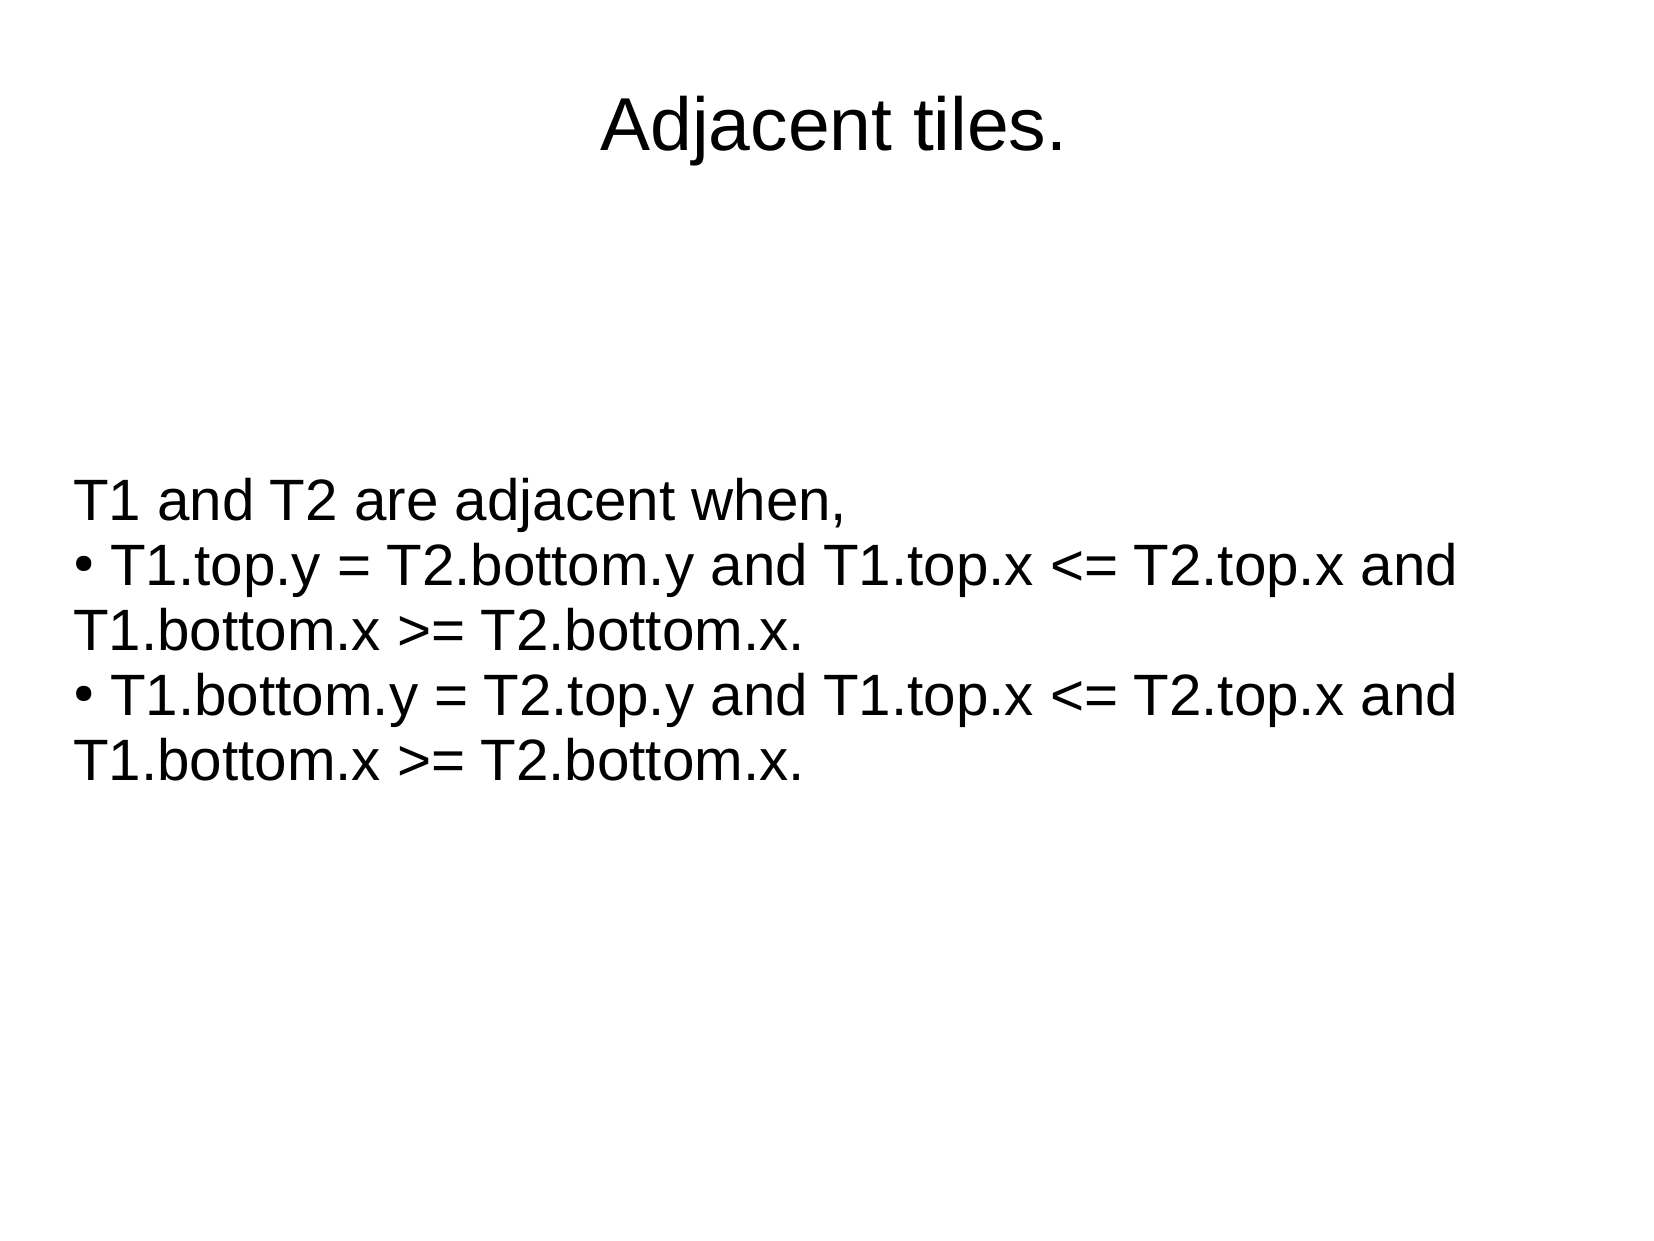

# Adjacent tiles.
T1 and T2 are adjacent when,
 T1.top.y = T2.bottom.y and T1.top.x <= T2.top.x and T1.bottom.x >= T2.bottom.x.
 T1.bottom.y = T2.top.y and T1.top.x <= T2.top.x and T1.bottom.x >= T2.bottom.x.